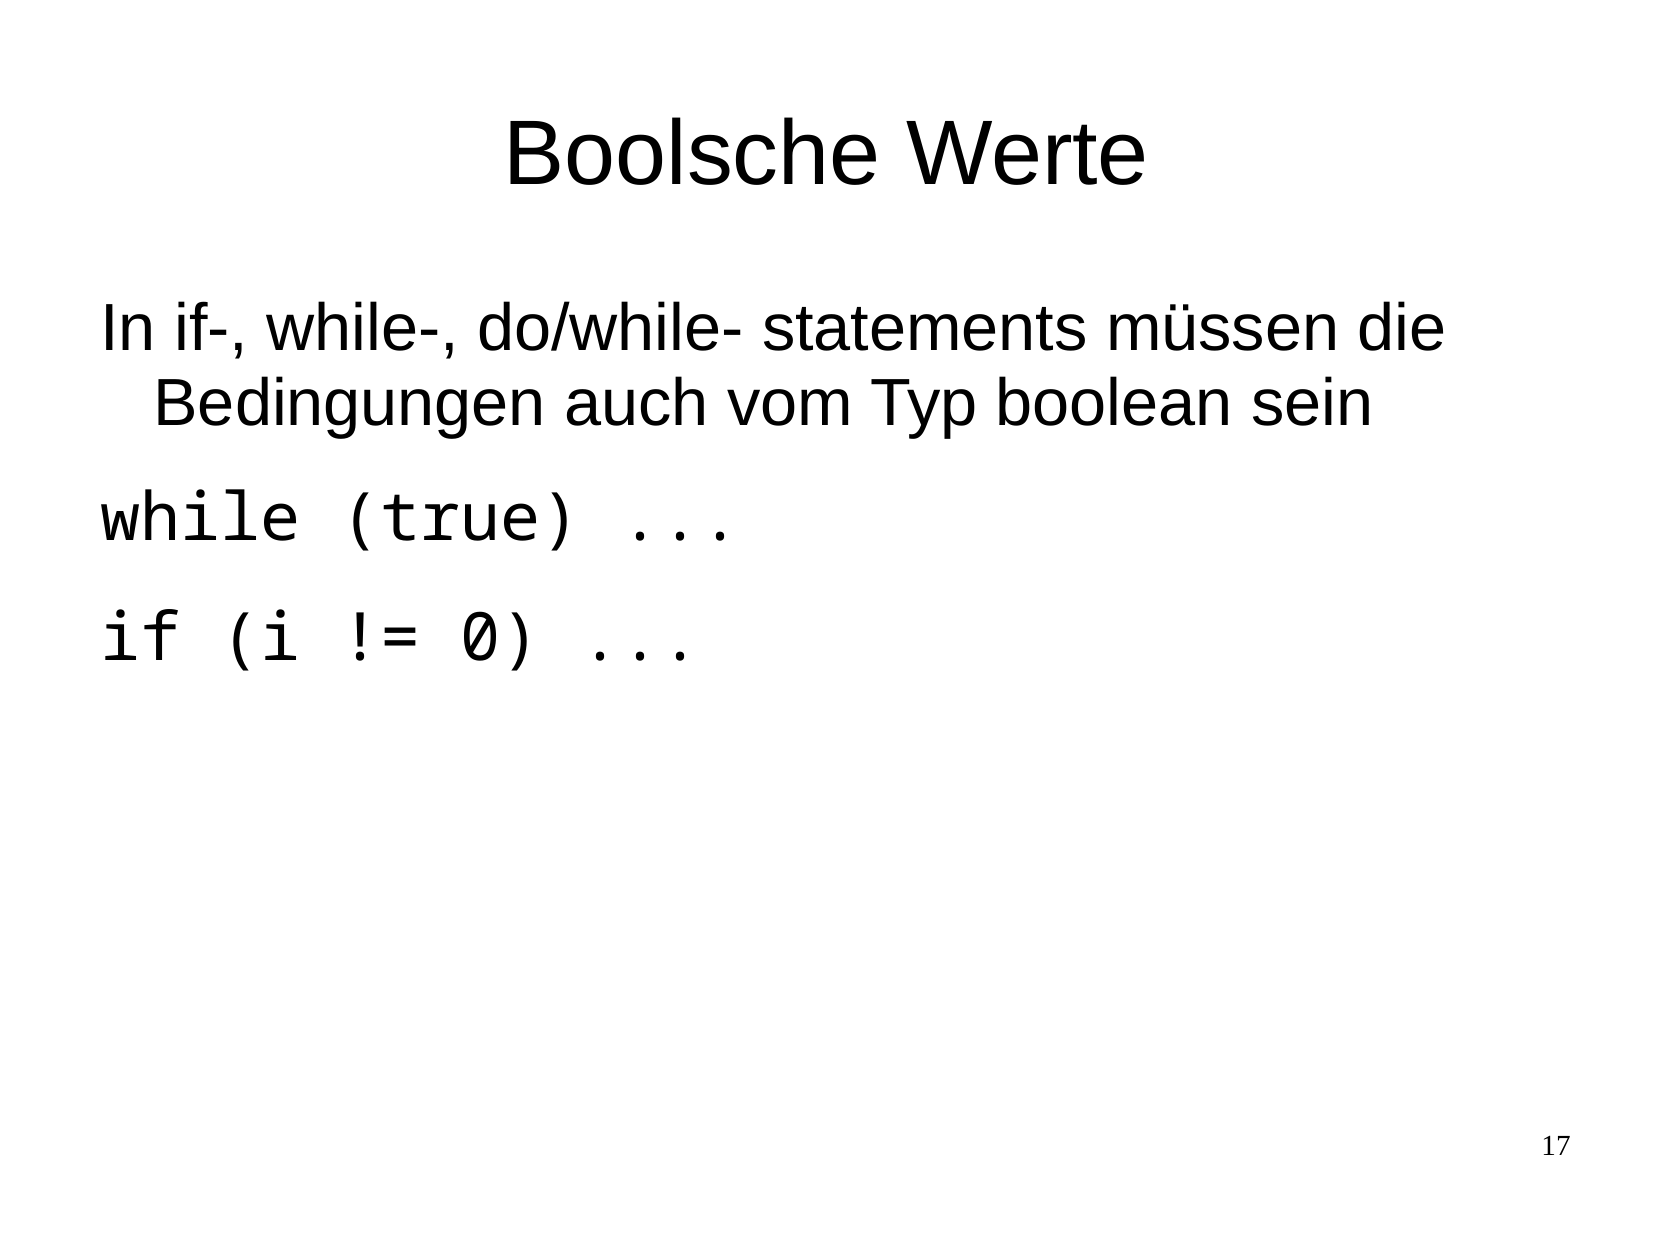

# Boolsche Werte
In if-, while-, do/while- statements müssen die Bedingungen auch vom Typ boolean sein
while (true) ...
if (i != 0) ...
17